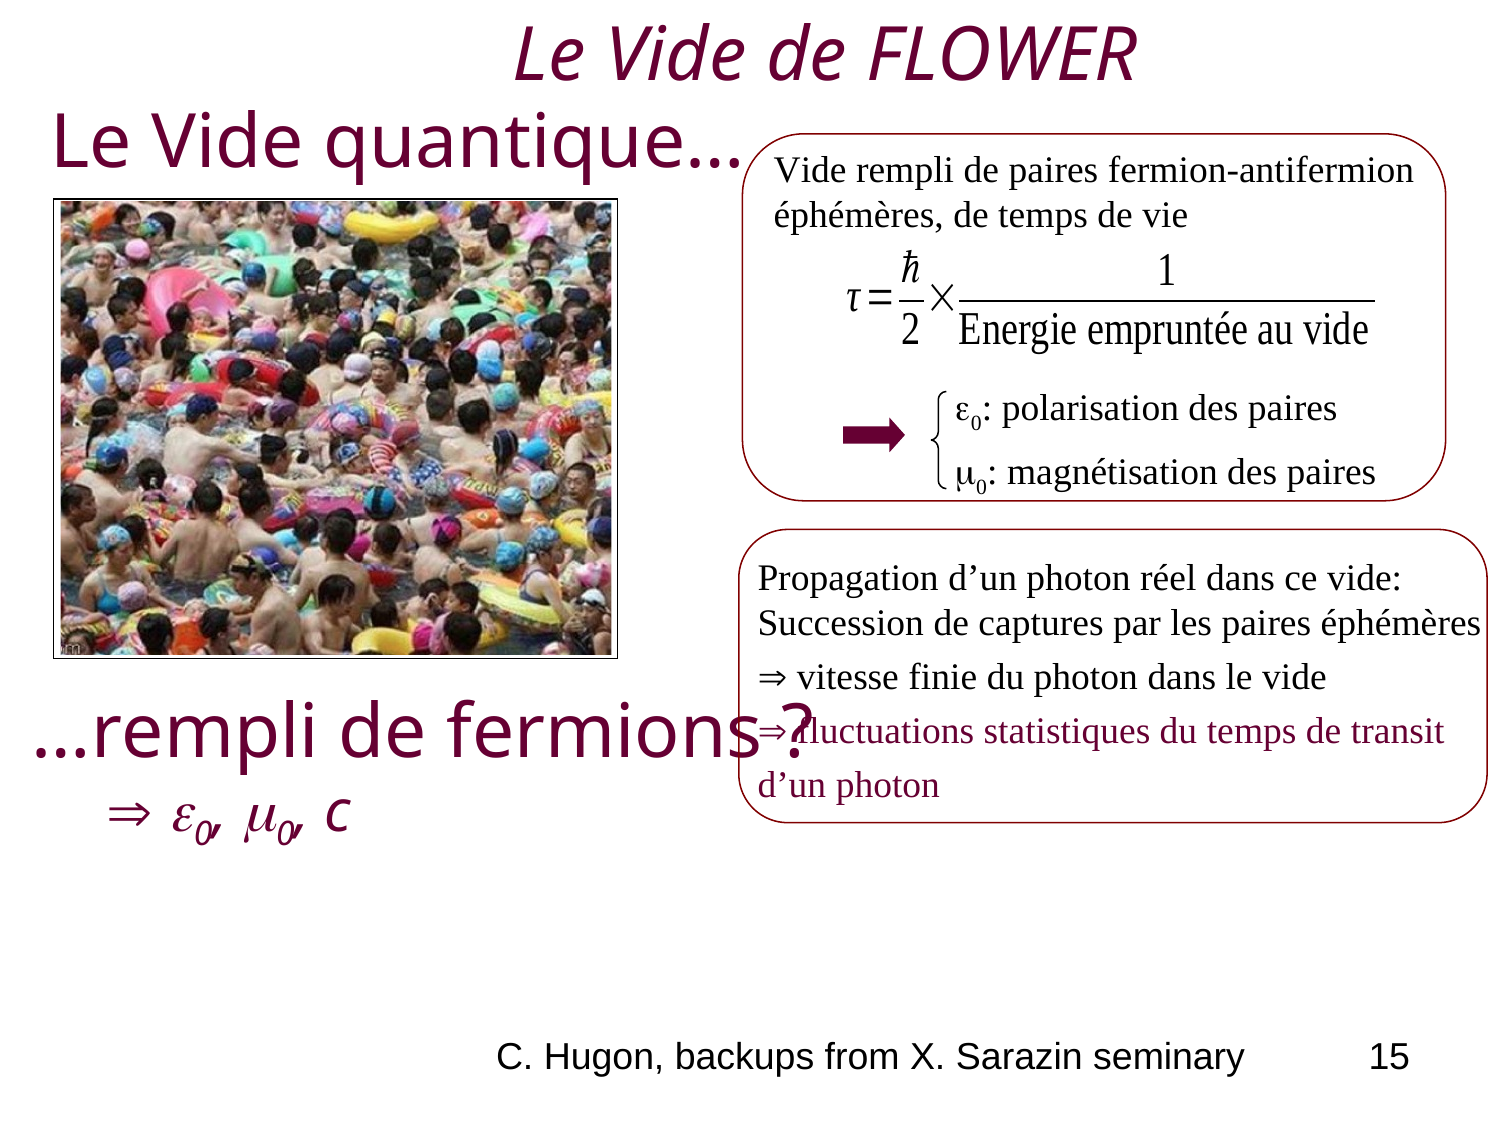

Le Vide de FLOWER
Le Vide quantique…
Vide rempli de paires fermion-antifermion éphémères, de temps de vie
0: polarisation des paires
0: magnétisation des paires
Propagation d’un photon réel dans ce vide:
Succession de captures par les paires éphémères
 vitesse finie du photon dans le vide
 fluctuations statistiques du temps de transit d’un photon
…rempli de fermions ?
 0, 0, c
C. Hugon, backups from X. Sarazin seminary
15